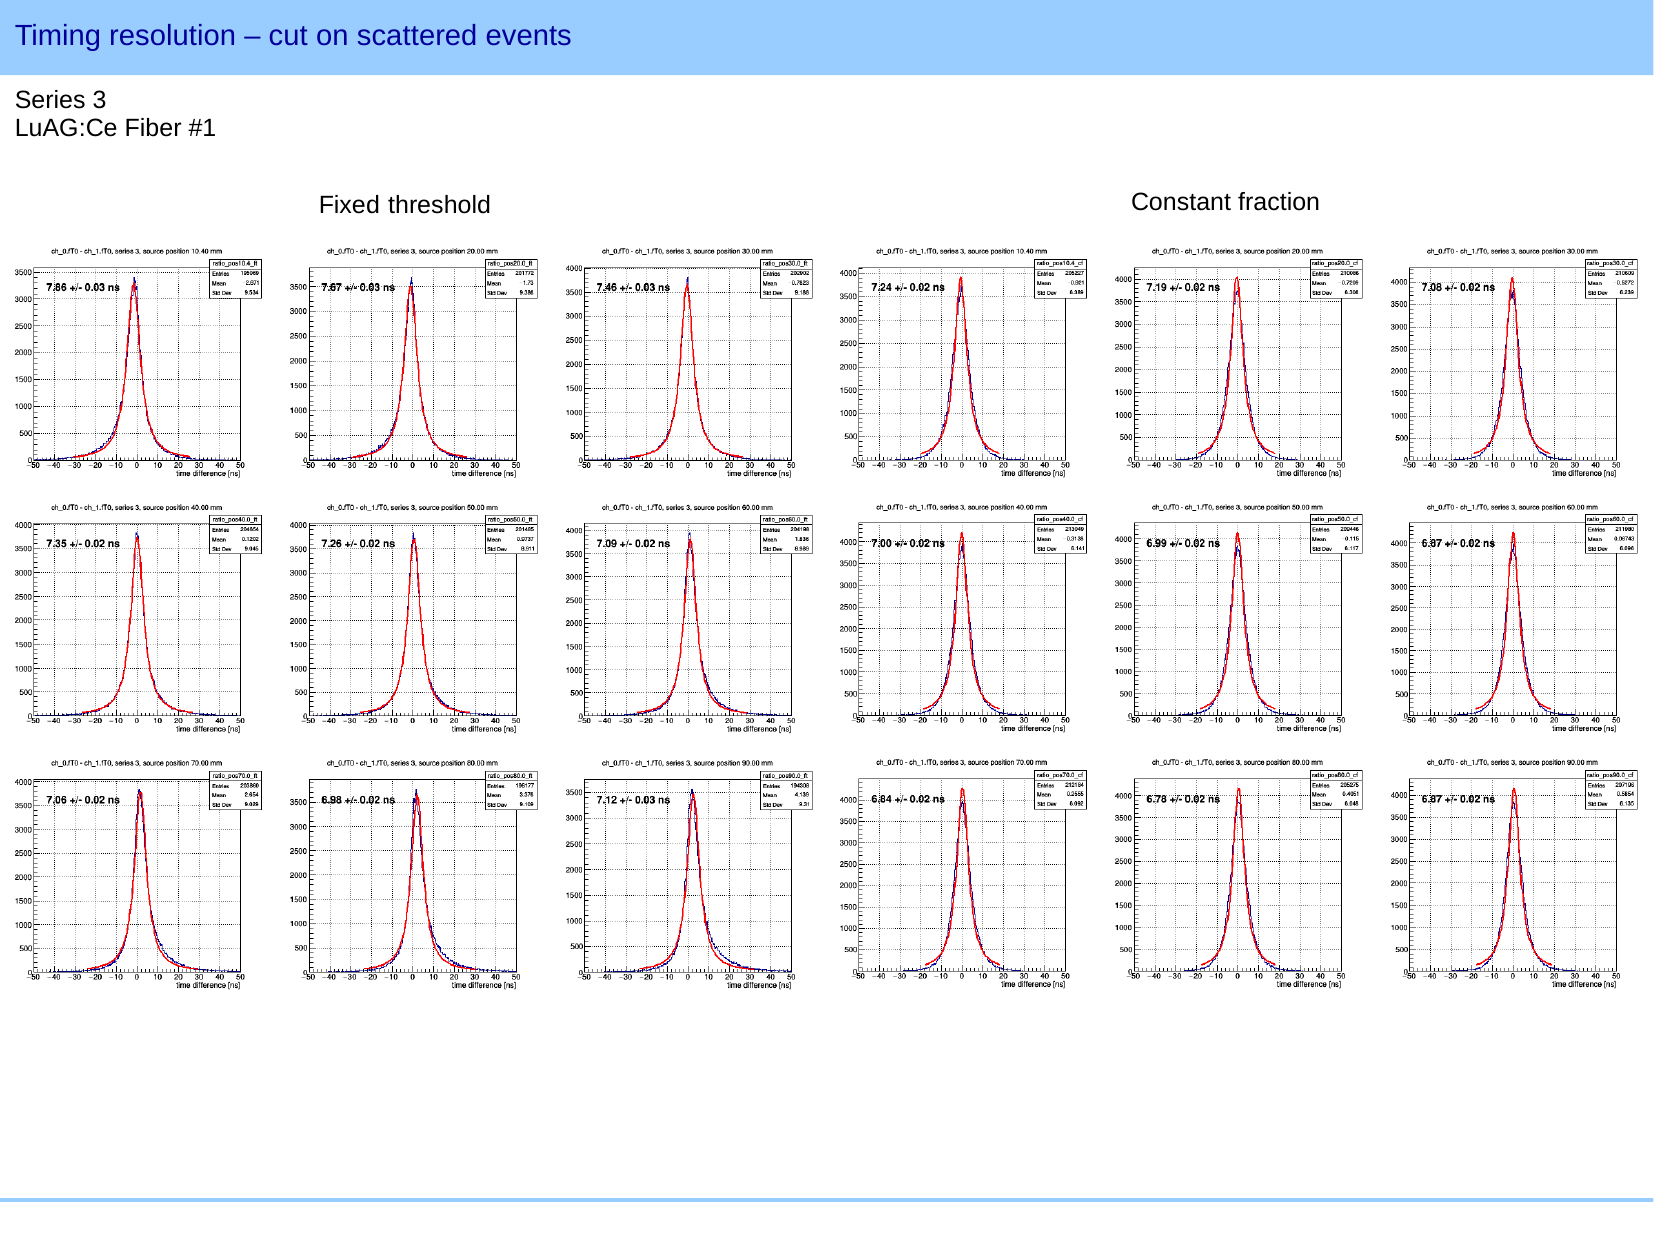

Timing resolution – cut on scattered events
Series 3
LuAG:Ce Fiber #1
Fixed threshold
Constant fraction